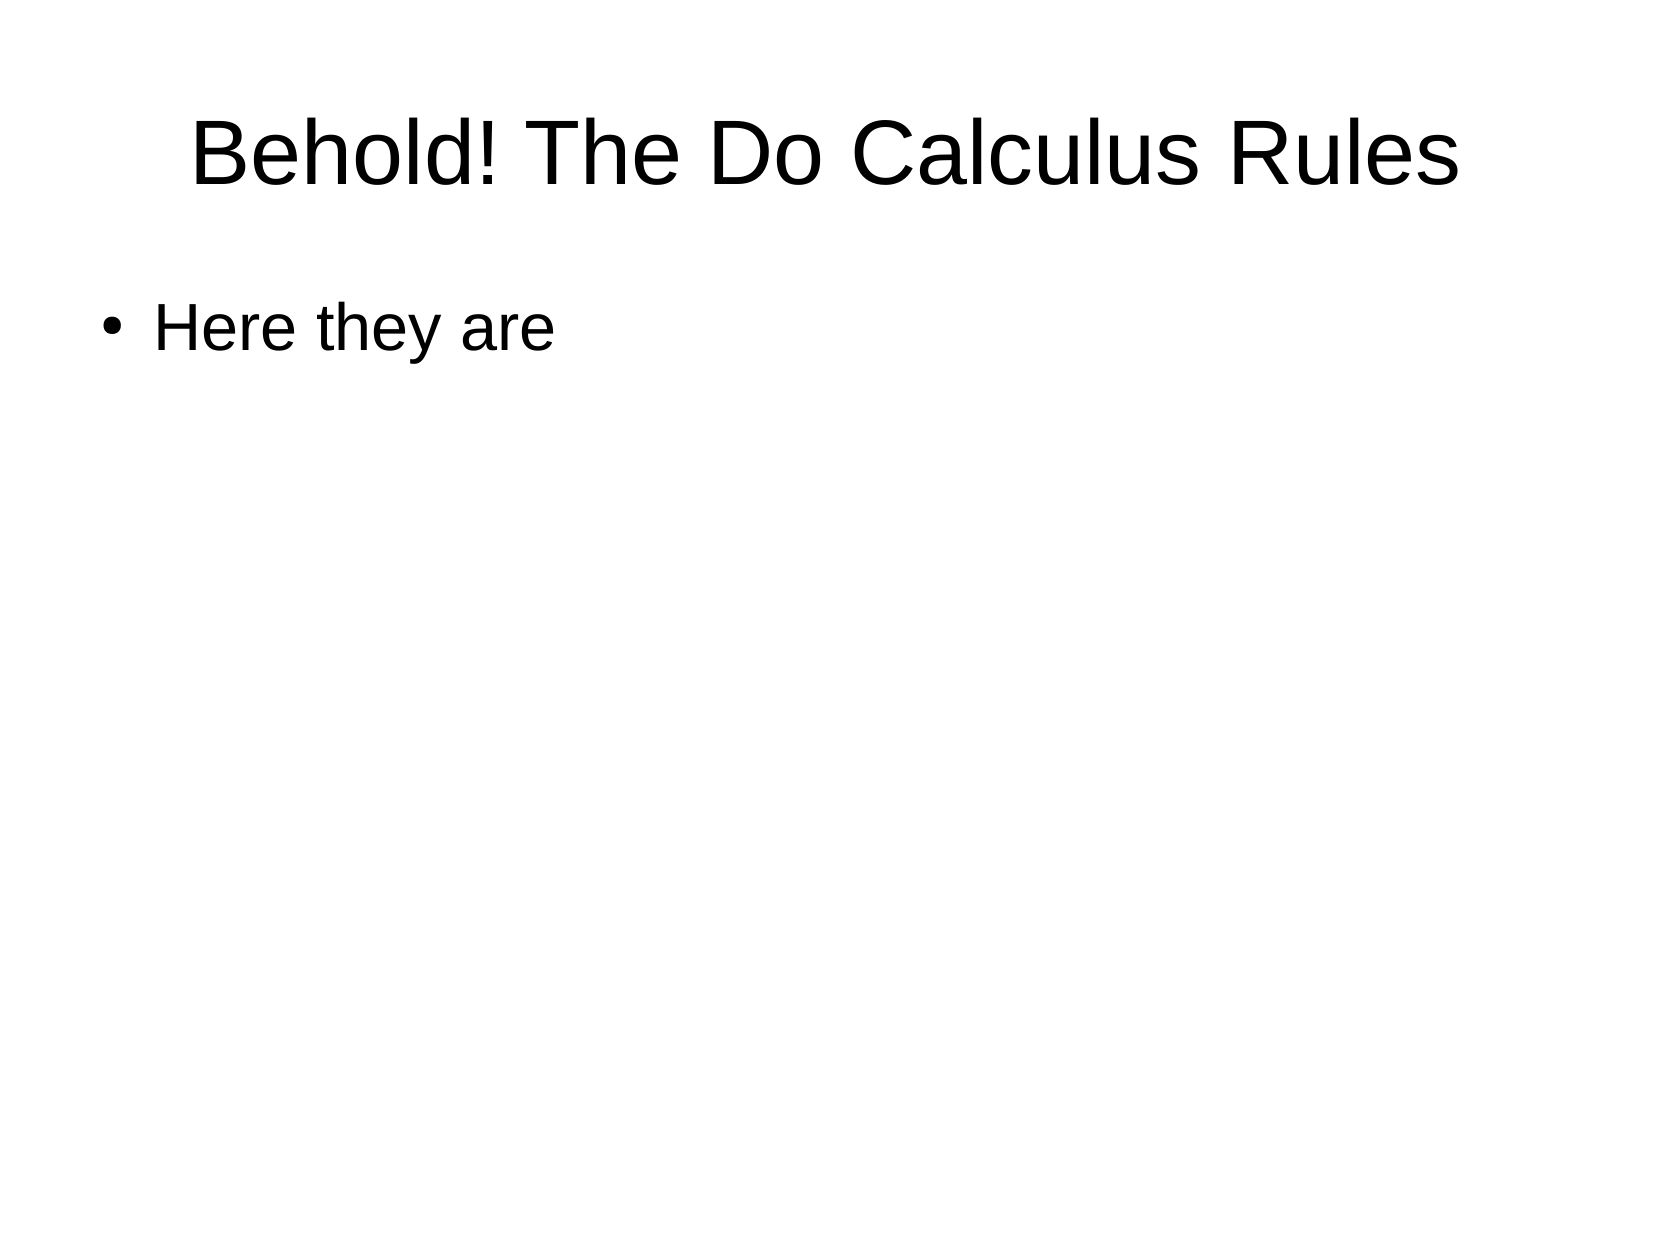

# Behold! The Do Calculus Rules
Here they are